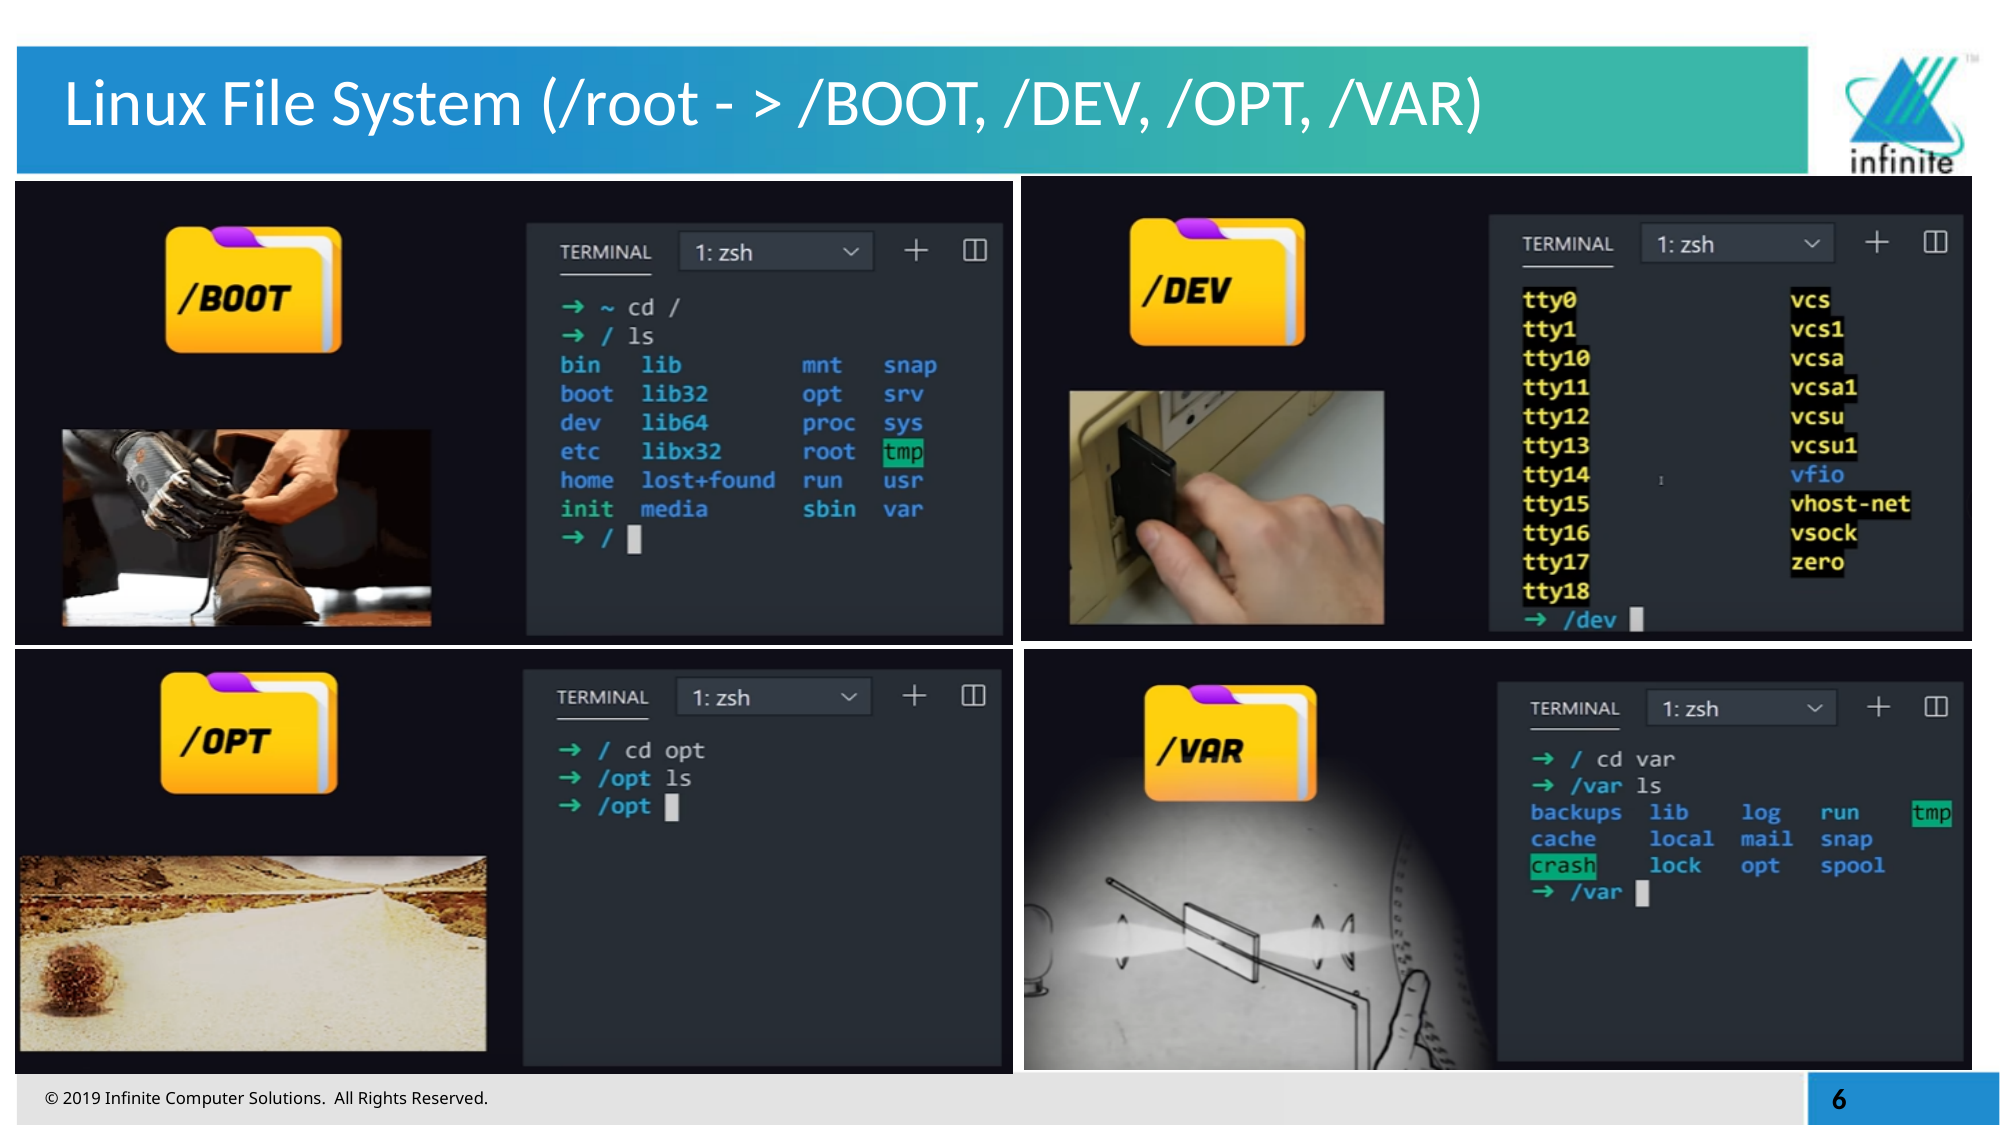

# Linux File System (/root - > /BOOT, /DEV, /OPT, /VAR)